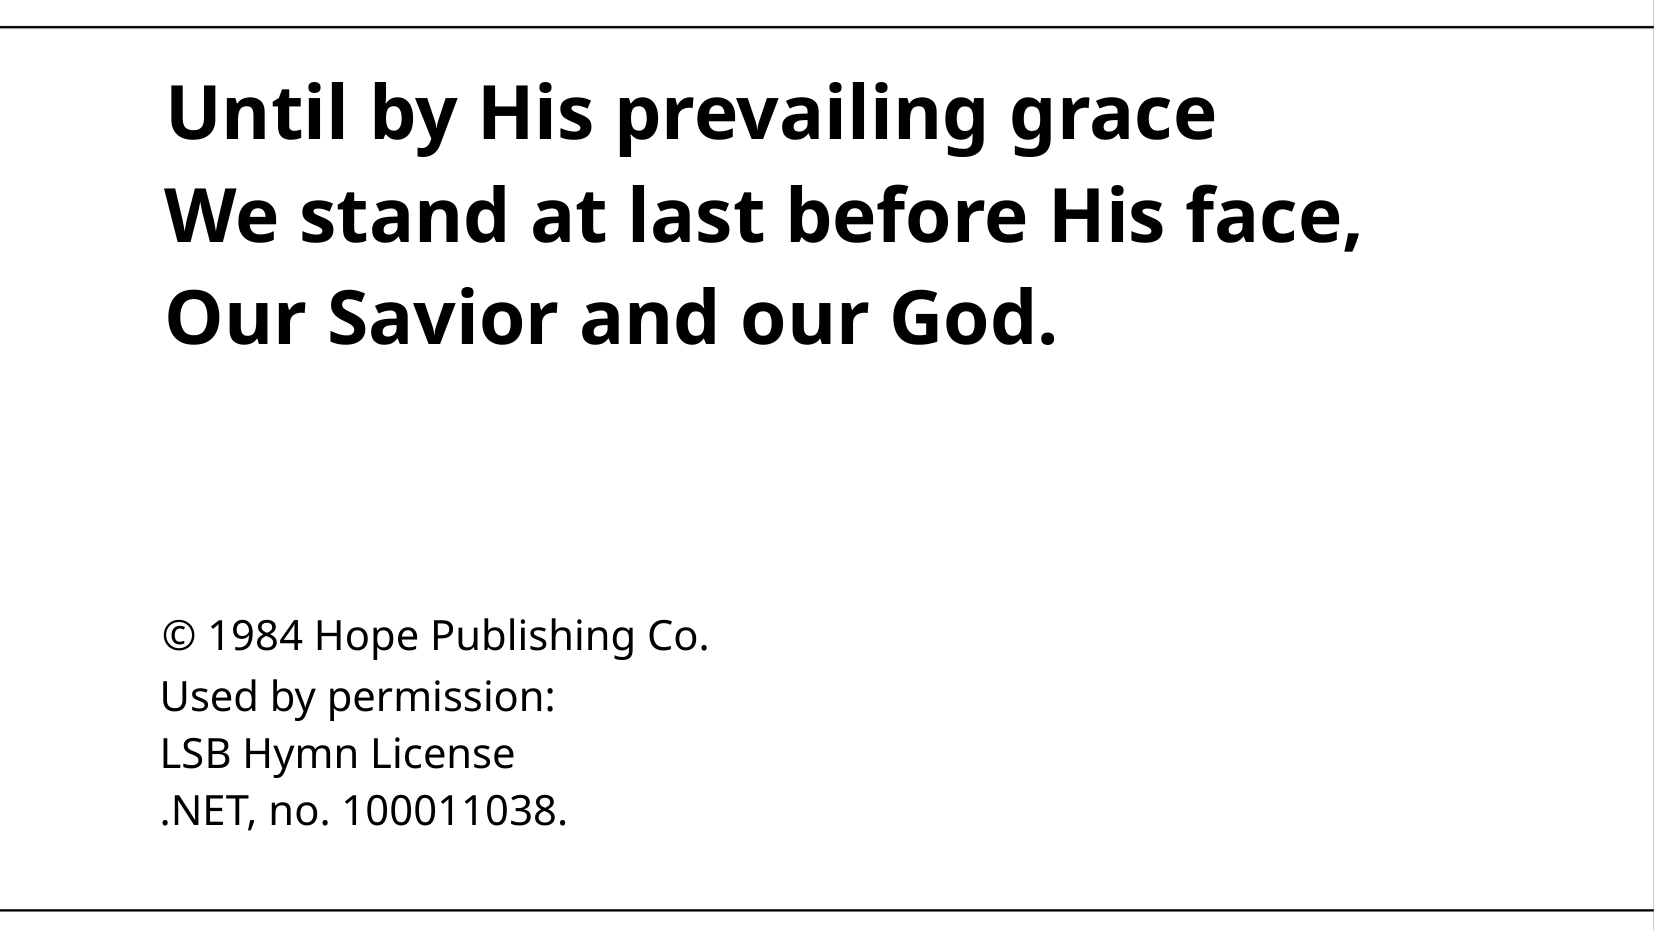

Until by His prevailing grace
 We stand at last before His face,
 Our Savior and our God.
 © 1984 Hope Publishing Co.
 Used by permission:
 LSB Hymn License
 .NET, no. 100011038.